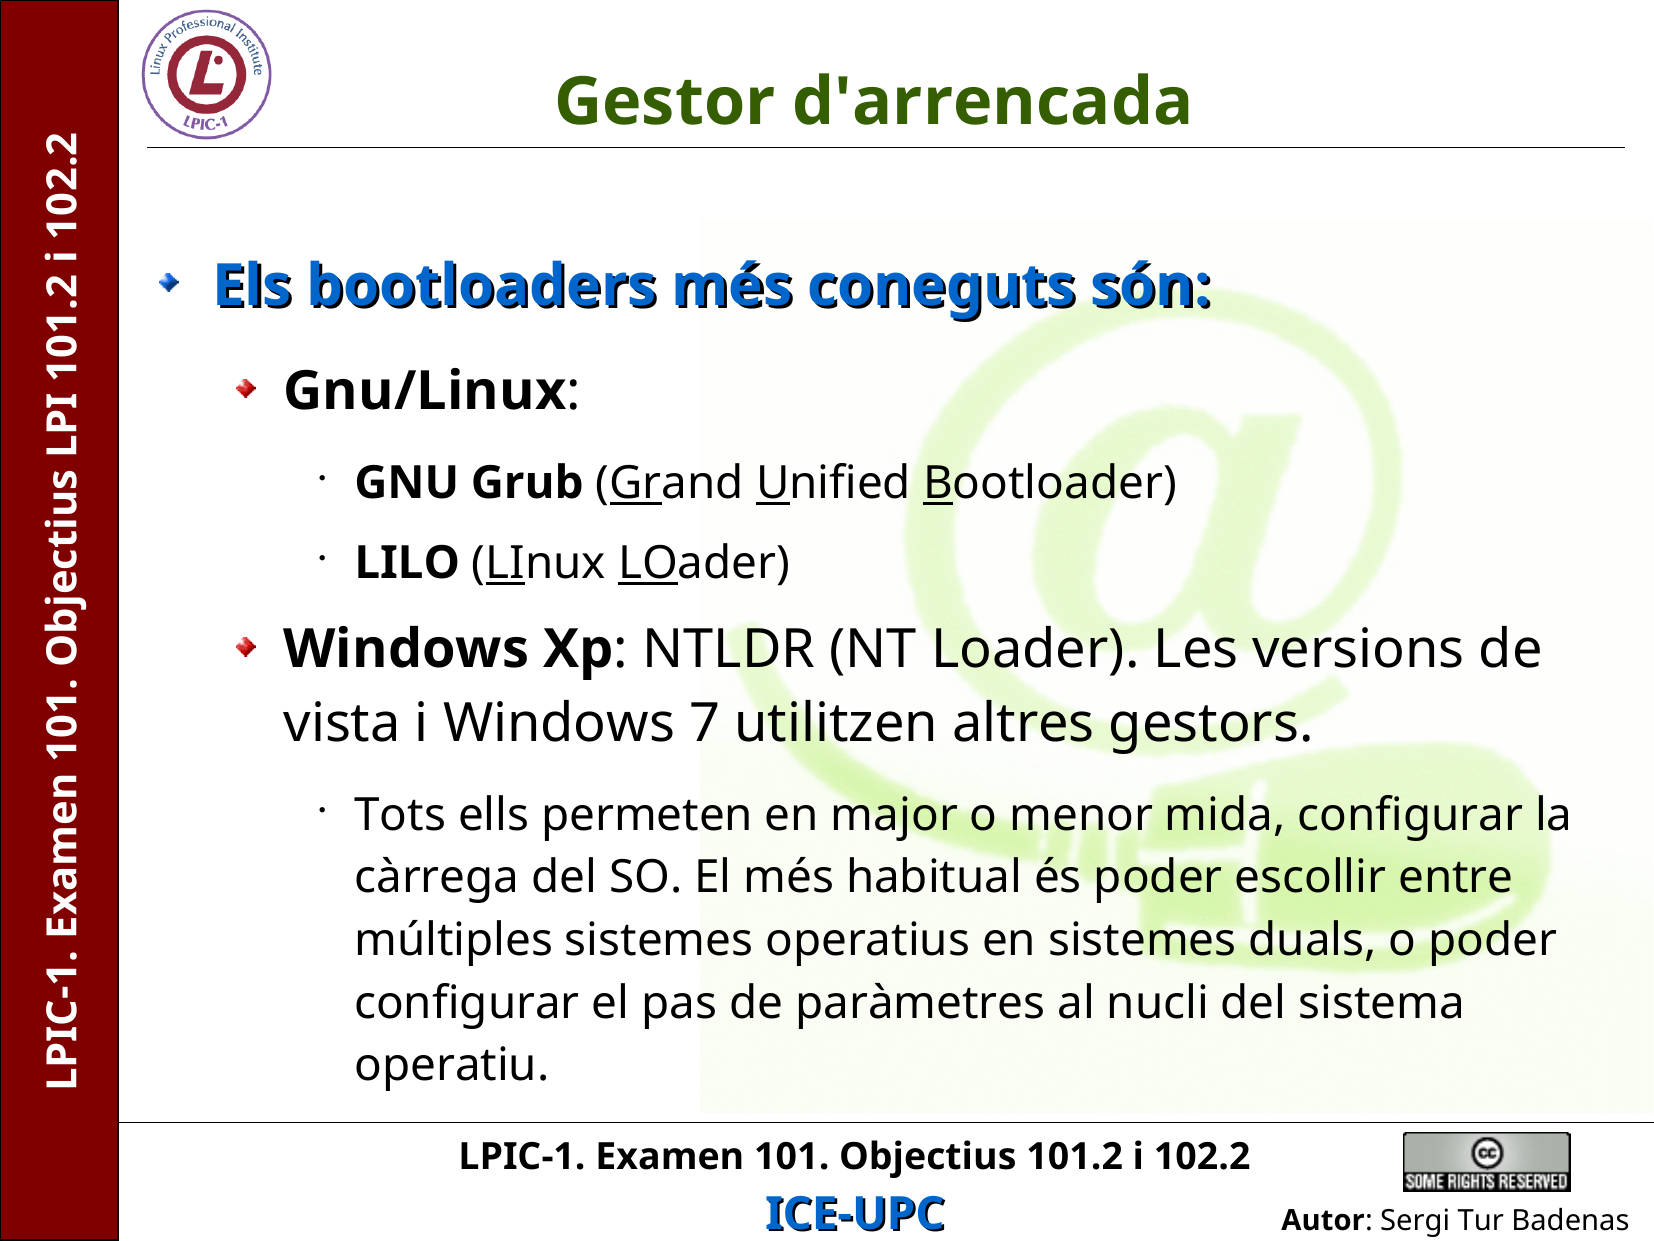

# Gestor d'arrencada
Els bootloaders més coneguts són:
Gnu/Linux:
GNU Grub (Grand Unified Bootloader)
LILO (LInux LOader)
Windows Xp: NTLDR (NT Loader). Les versions de vista i Windows 7 utilitzen altres gestors.
Tots ells permeten en major o menor mida, configurar la càrrega del SO. El més habitual és poder escollir entre múltiples sistemes operatius en sistemes duals, o poder configurar el pas de paràmetres al nucli del sistema operatiu.